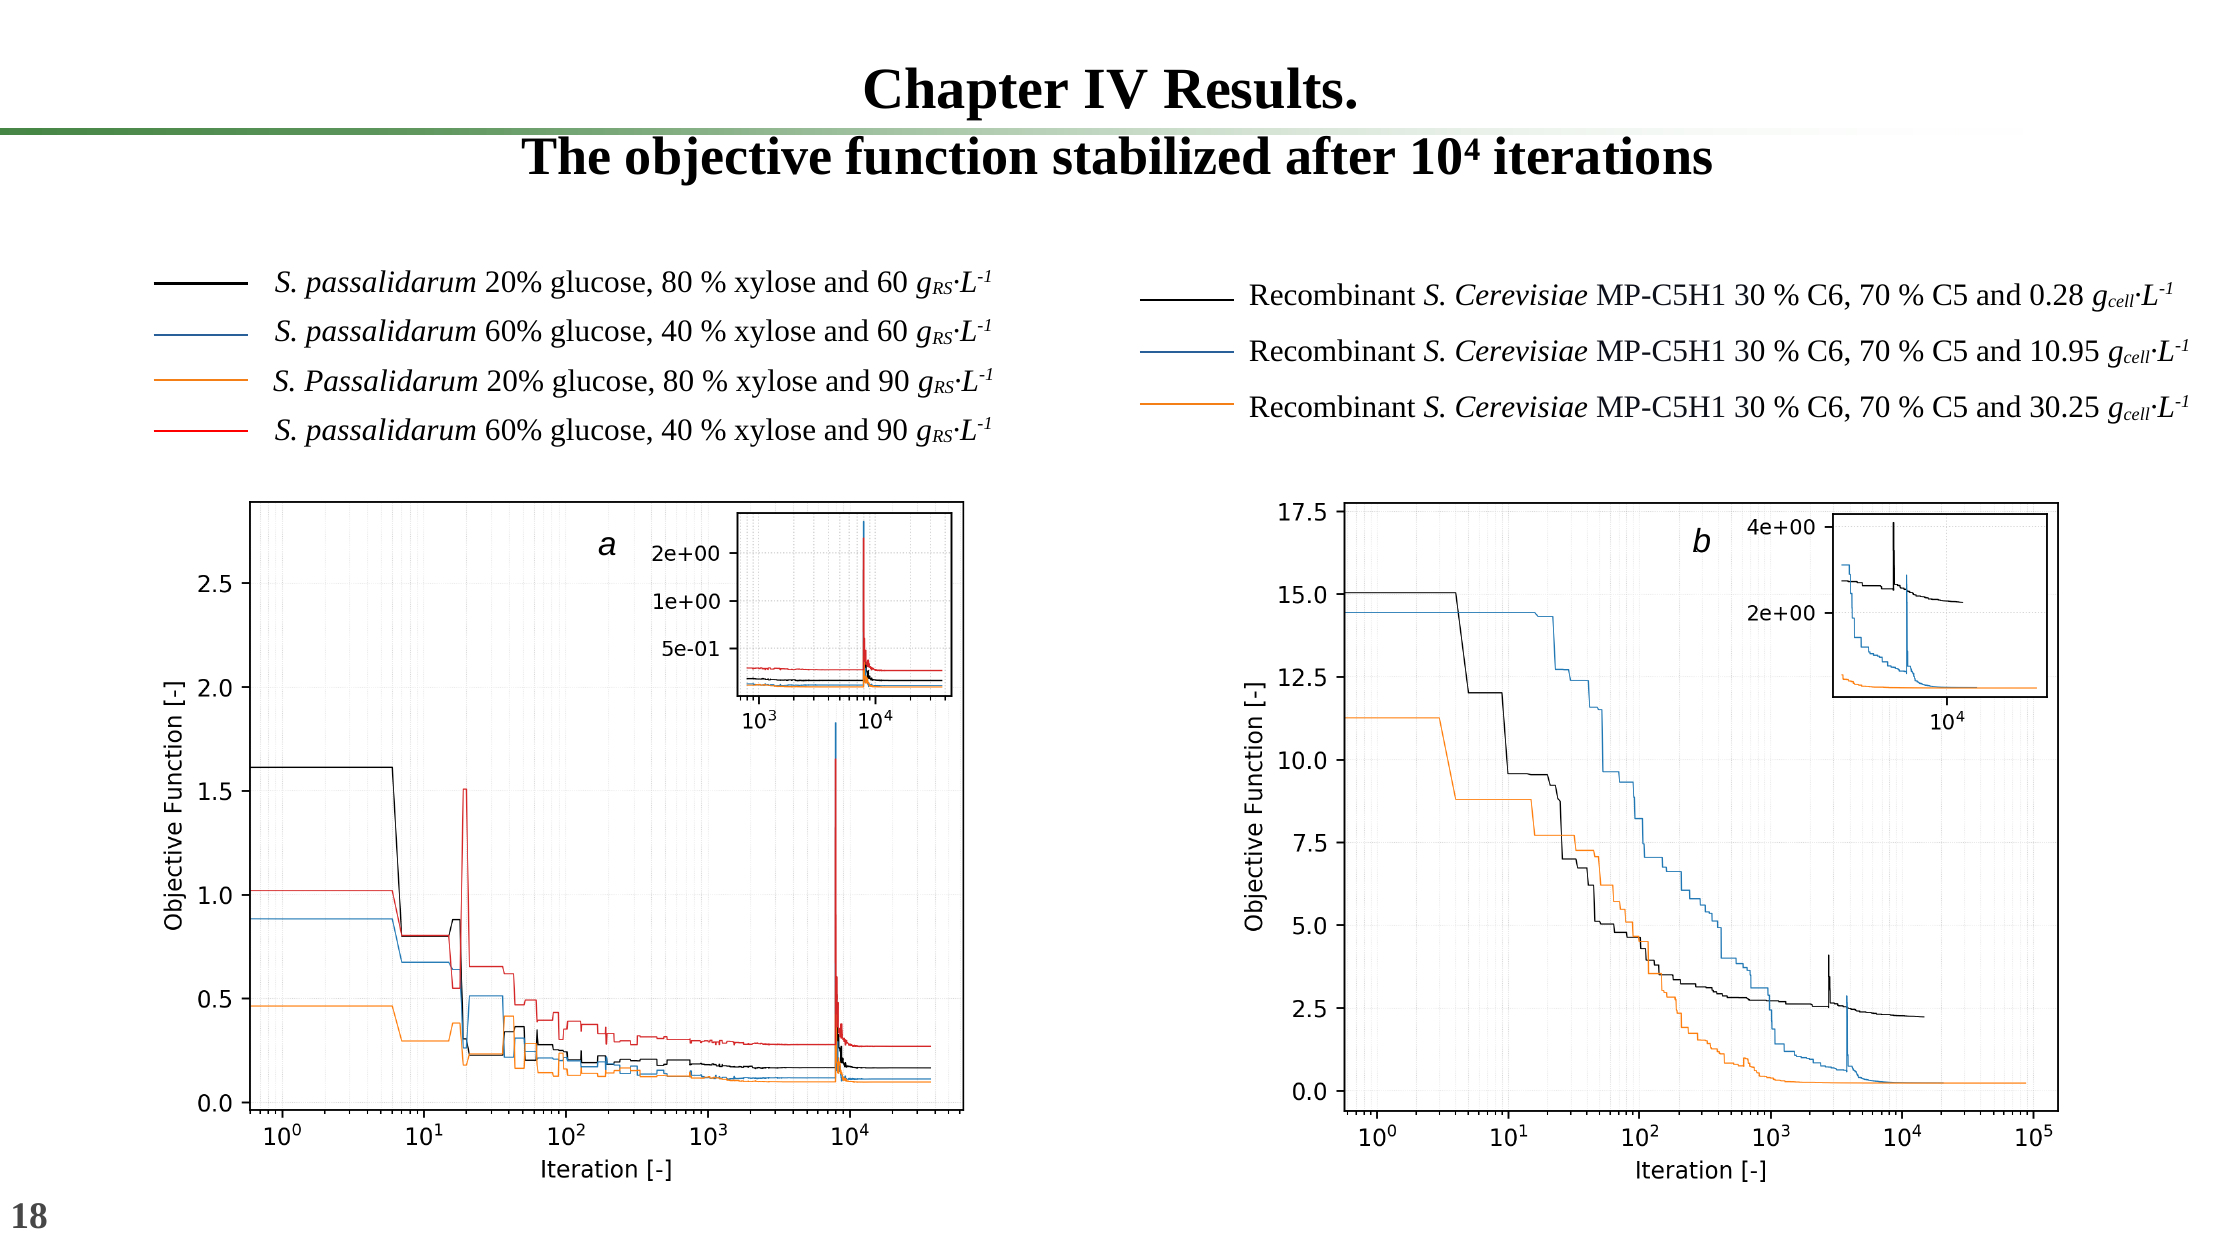

Chapter IV Results.
The objective function stabilized after 10⁴ iterations
Recombinant S. Cerevisiae MP-C5H1 30 % C6, 70 % C5 and 0.28 gcell·L-1
Recombinant S. Cerevisiae MP-C5H1 30 % C6, 70 % C5 and 10.95 gcell·L-1
Recombinant S. Cerevisiae MP-C5H1 30 % C6, 70 % C5 and 30.25 gcell·L-1
S. passalidarum 20% glucose, 80 % xylose and 60 gRS·L-1
S. passalidarum 60% glucose, 40 % xylose and 60 gRS·L-1
S. Passalidarum 20% glucose, 80 % xylose and 90 gRS·L-1
S. passalidarum 60% glucose, 40 % xylose and 90 gRS·L-1
a
b